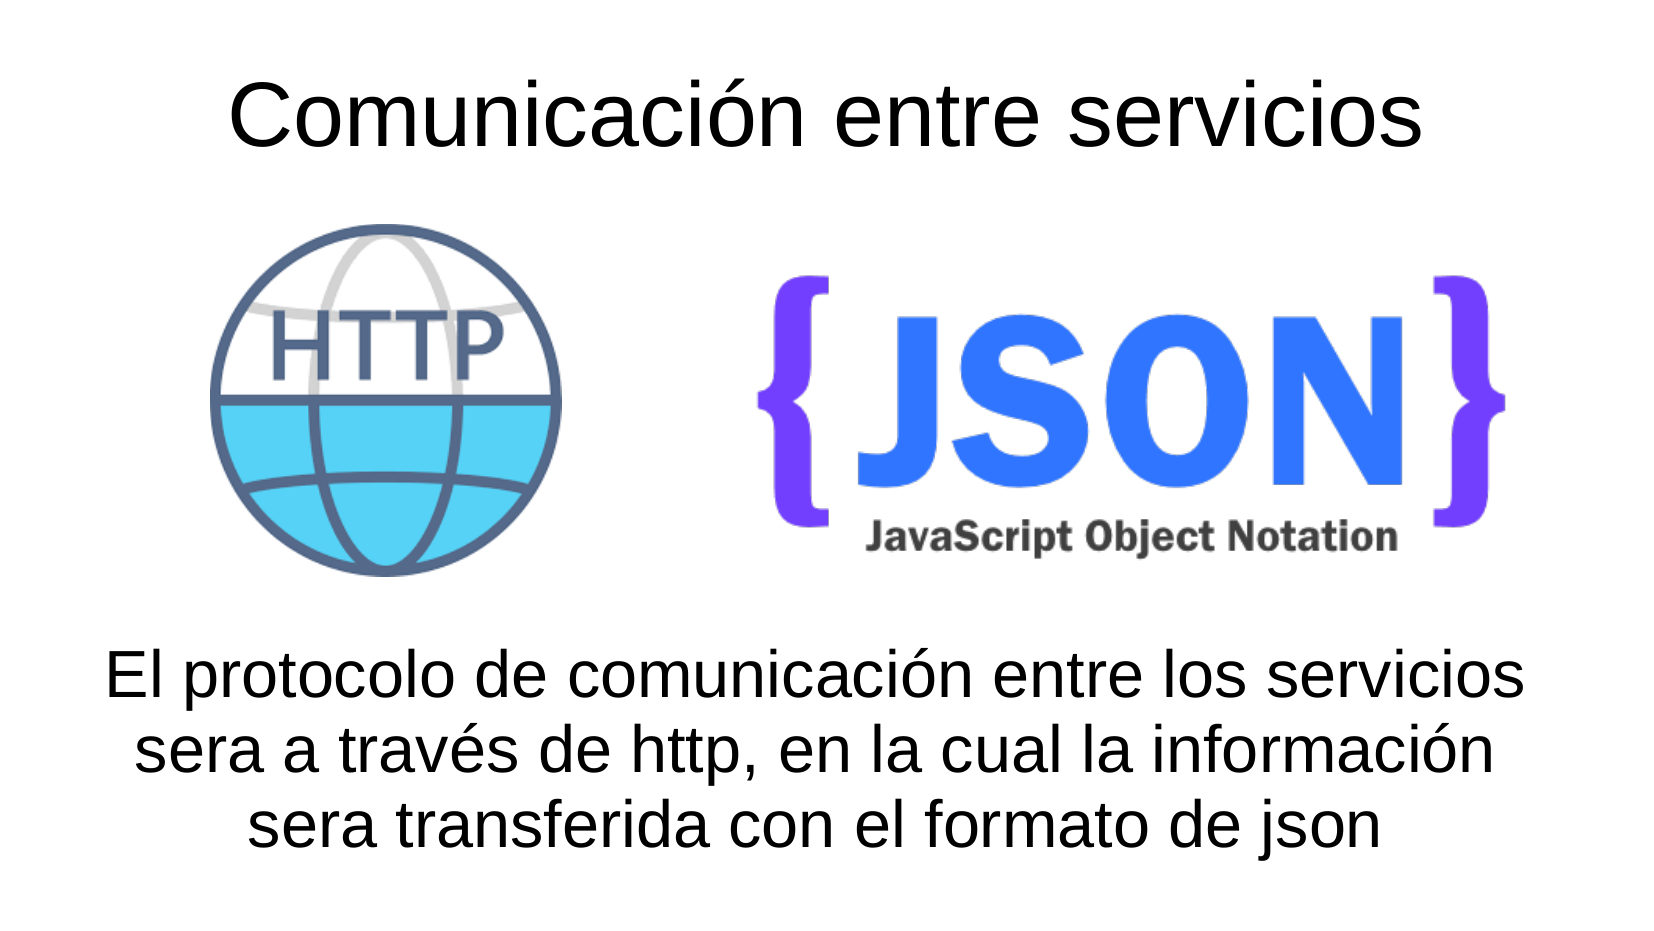

# Comunicación entre servicios
El protocolo de comunicación entre los servicios sera a través de http, en la cual la información sera transferida con el formato de json